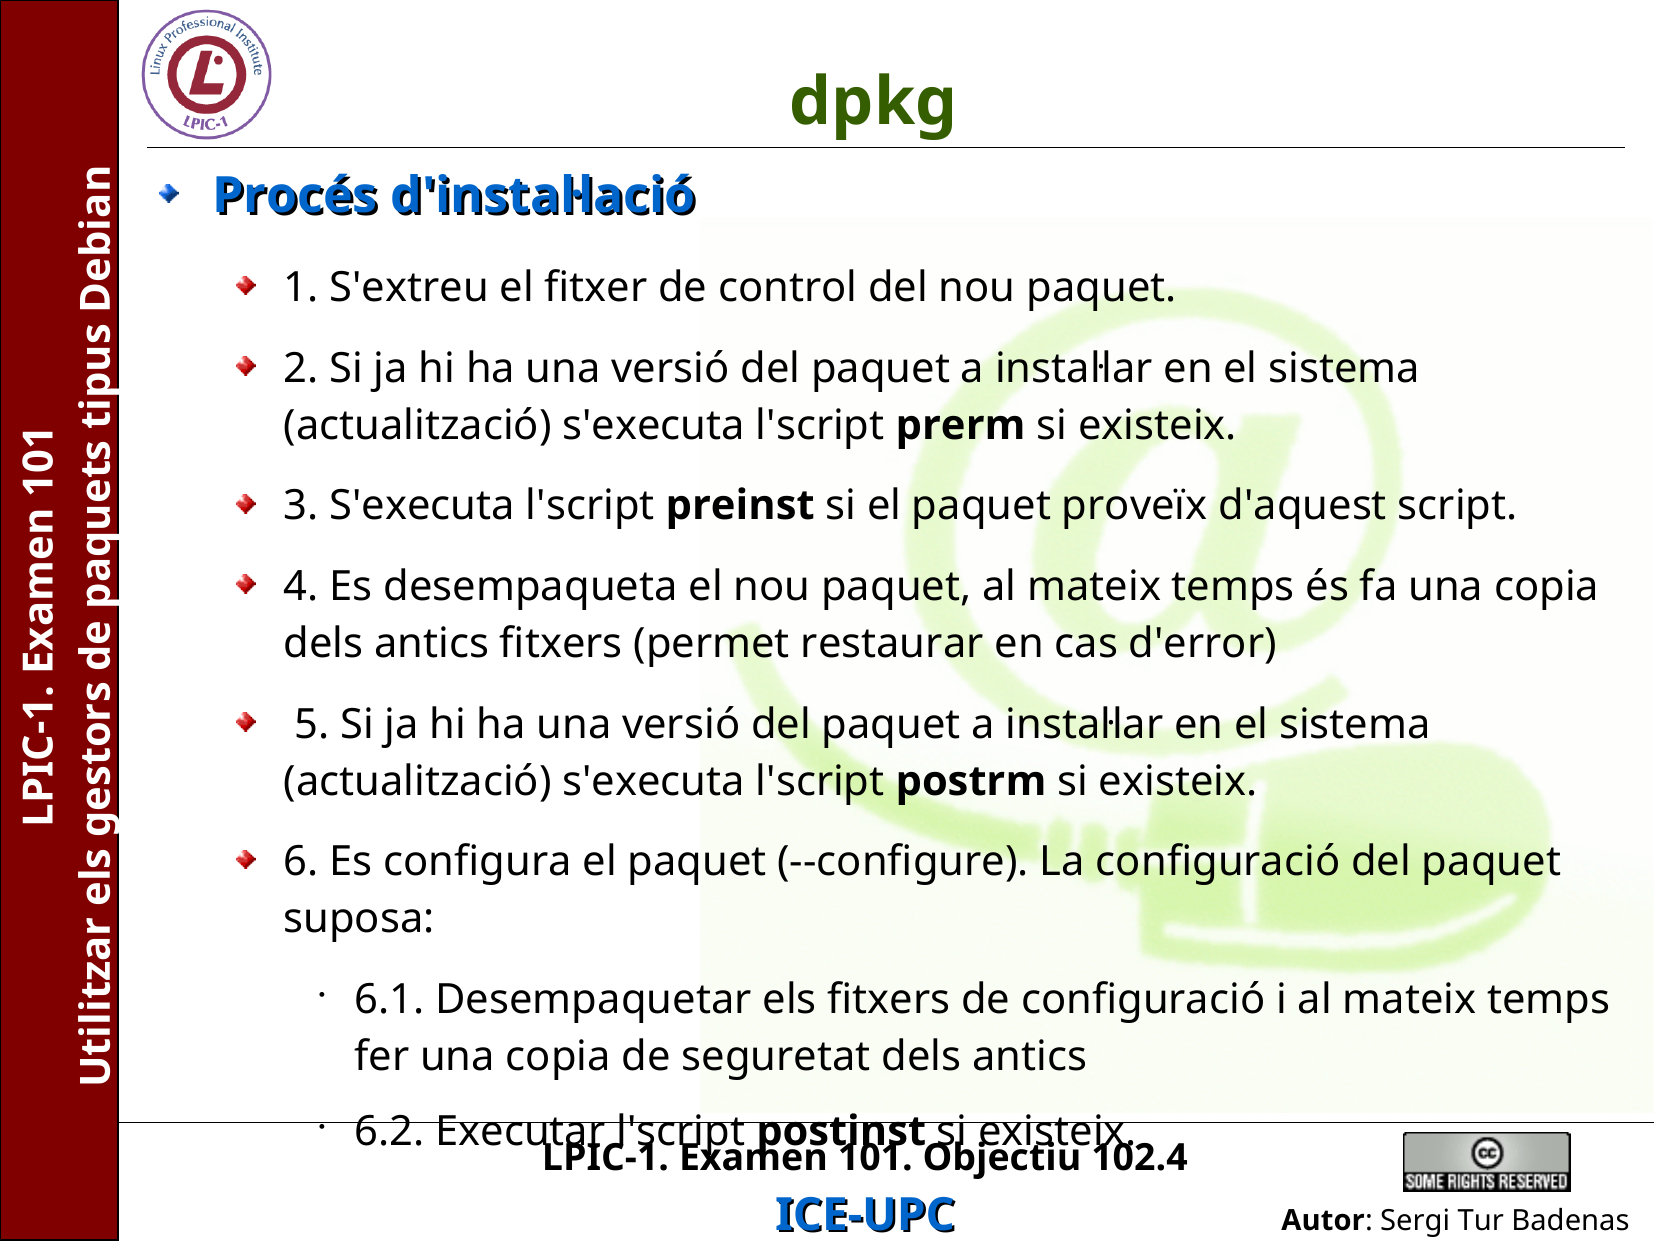

# dpkg
Procés d'instal·lació
1. S'extreu el fitxer de control del nou paquet.
2. Si ja hi ha una versió del paquet a instal·lar en el sistema (actualització) s'executa l'script prerm si existeix.
3. S'executa l'script preinst si el paquet proveïx d'aquest script.
4. Es desempaqueta el nou paquet, al mateix temps és fa una copia dels antics fitxers (permet restaurar en cas d'error)
 5. Si ja hi ha una versió del paquet a instal·lar en el sistema (actualització) s'executa l'script postrm si existeix.
6. Es configura el paquet (--configure). La configuració del paquet suposa:
6.1. Desempaquetar els fitxers de configuració i al mateix temps fer una copia de seguretat dels antics
6.2. Executar l'script postinst si existeix.